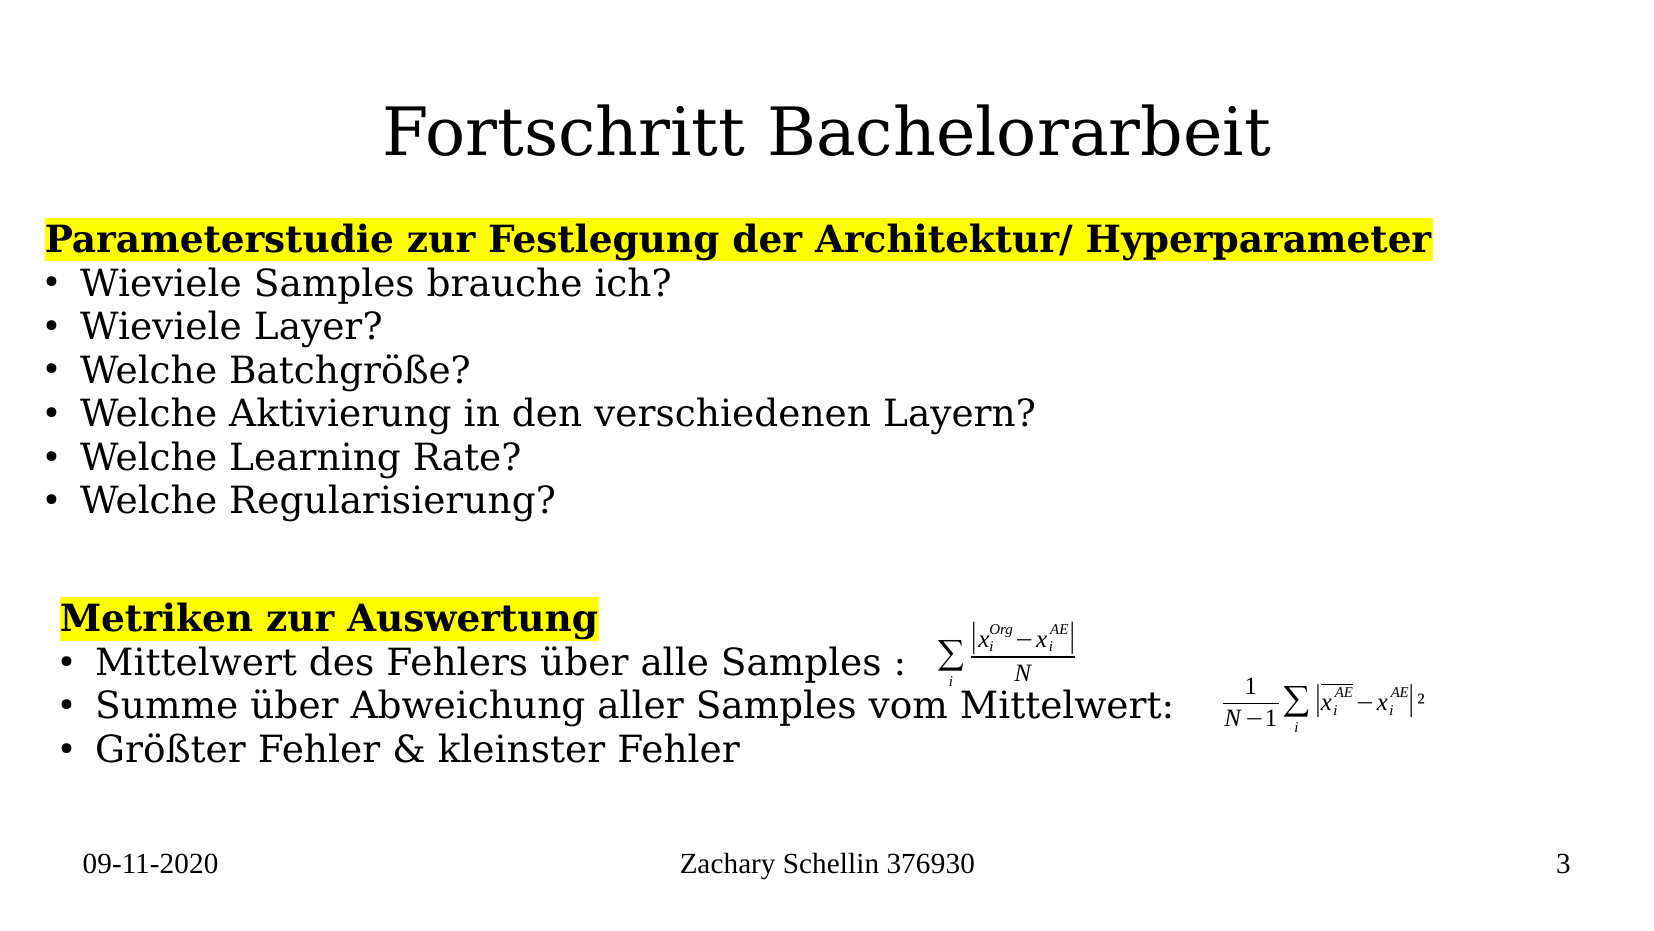

# Fortschritt Bachelorarbeit
Parameterstudie zur Festlegung der Architektur/ Hyperparameter
Wieviele Samples brauche ich?
Wieviele Layer?
Welche Batchgröße?
Welche Aktivierung in den verschiedenen Layern?
Welche Learning Rate?
Welche Regularisierung?
Metriken zur Auswertung
Mittelwert des Fehlers über alle Samples :
Summe über Abweichung aller Samples vom Mittelwert:
Größter Fehler & kleinster Fehler
09-11-2020
Zachary Schellin 376930
3